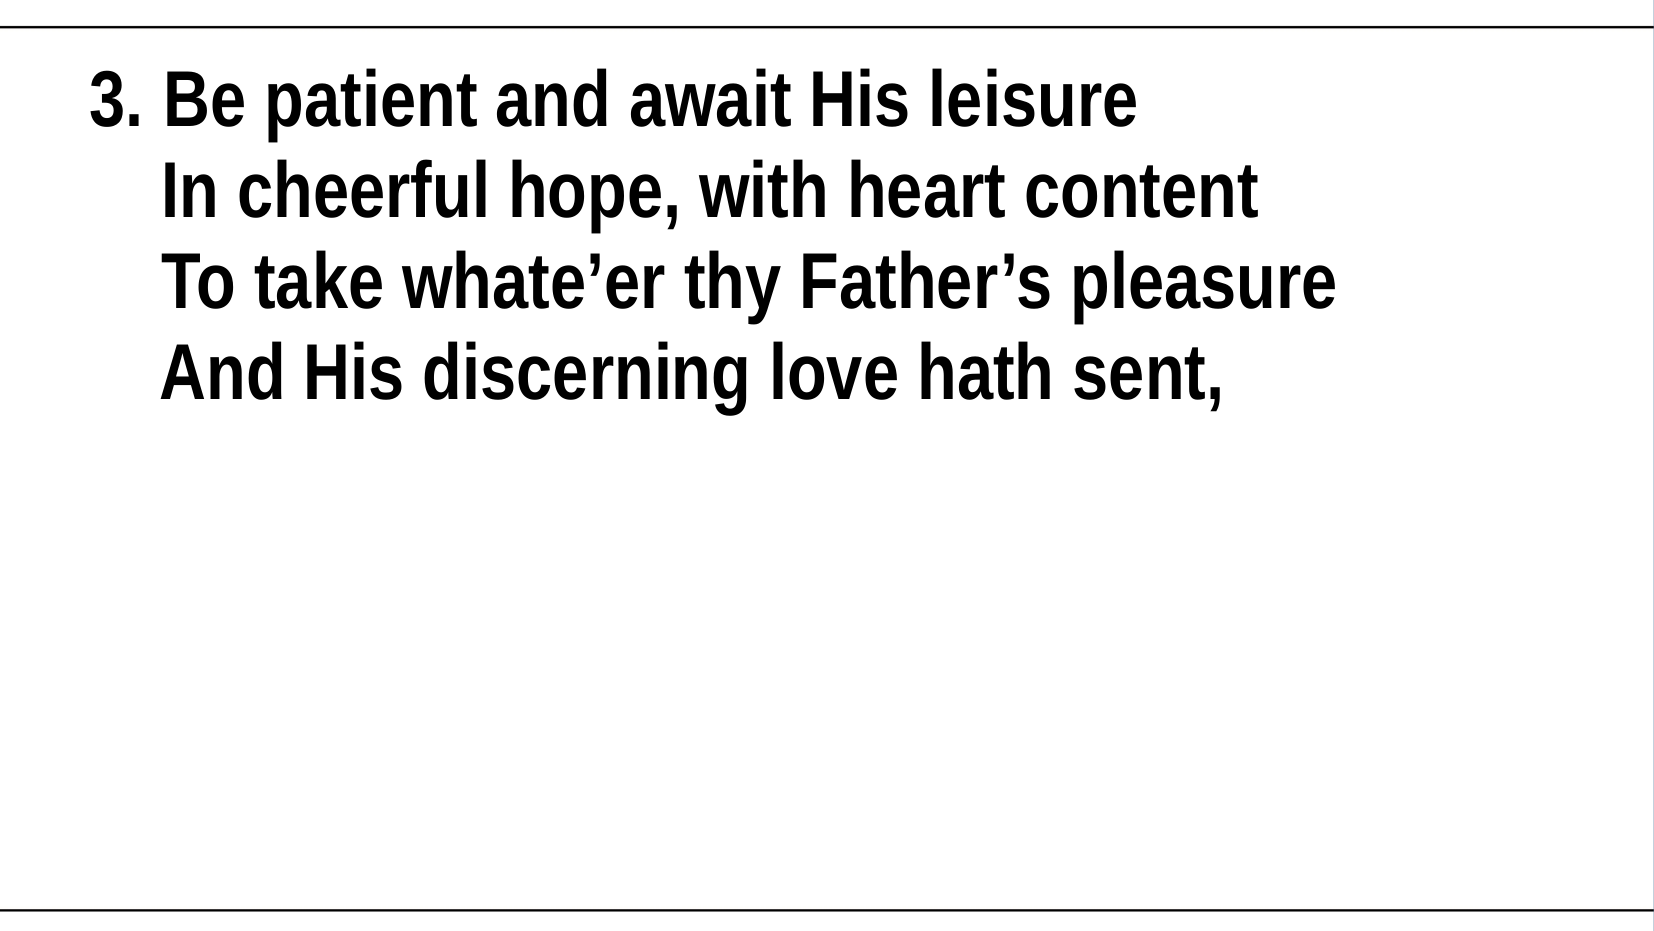

3.	Be patient and await His leisure
 In cheerful hope, with heart content
 To take whate’er thy Father’s pleasure
 And His discerning love hath sent,